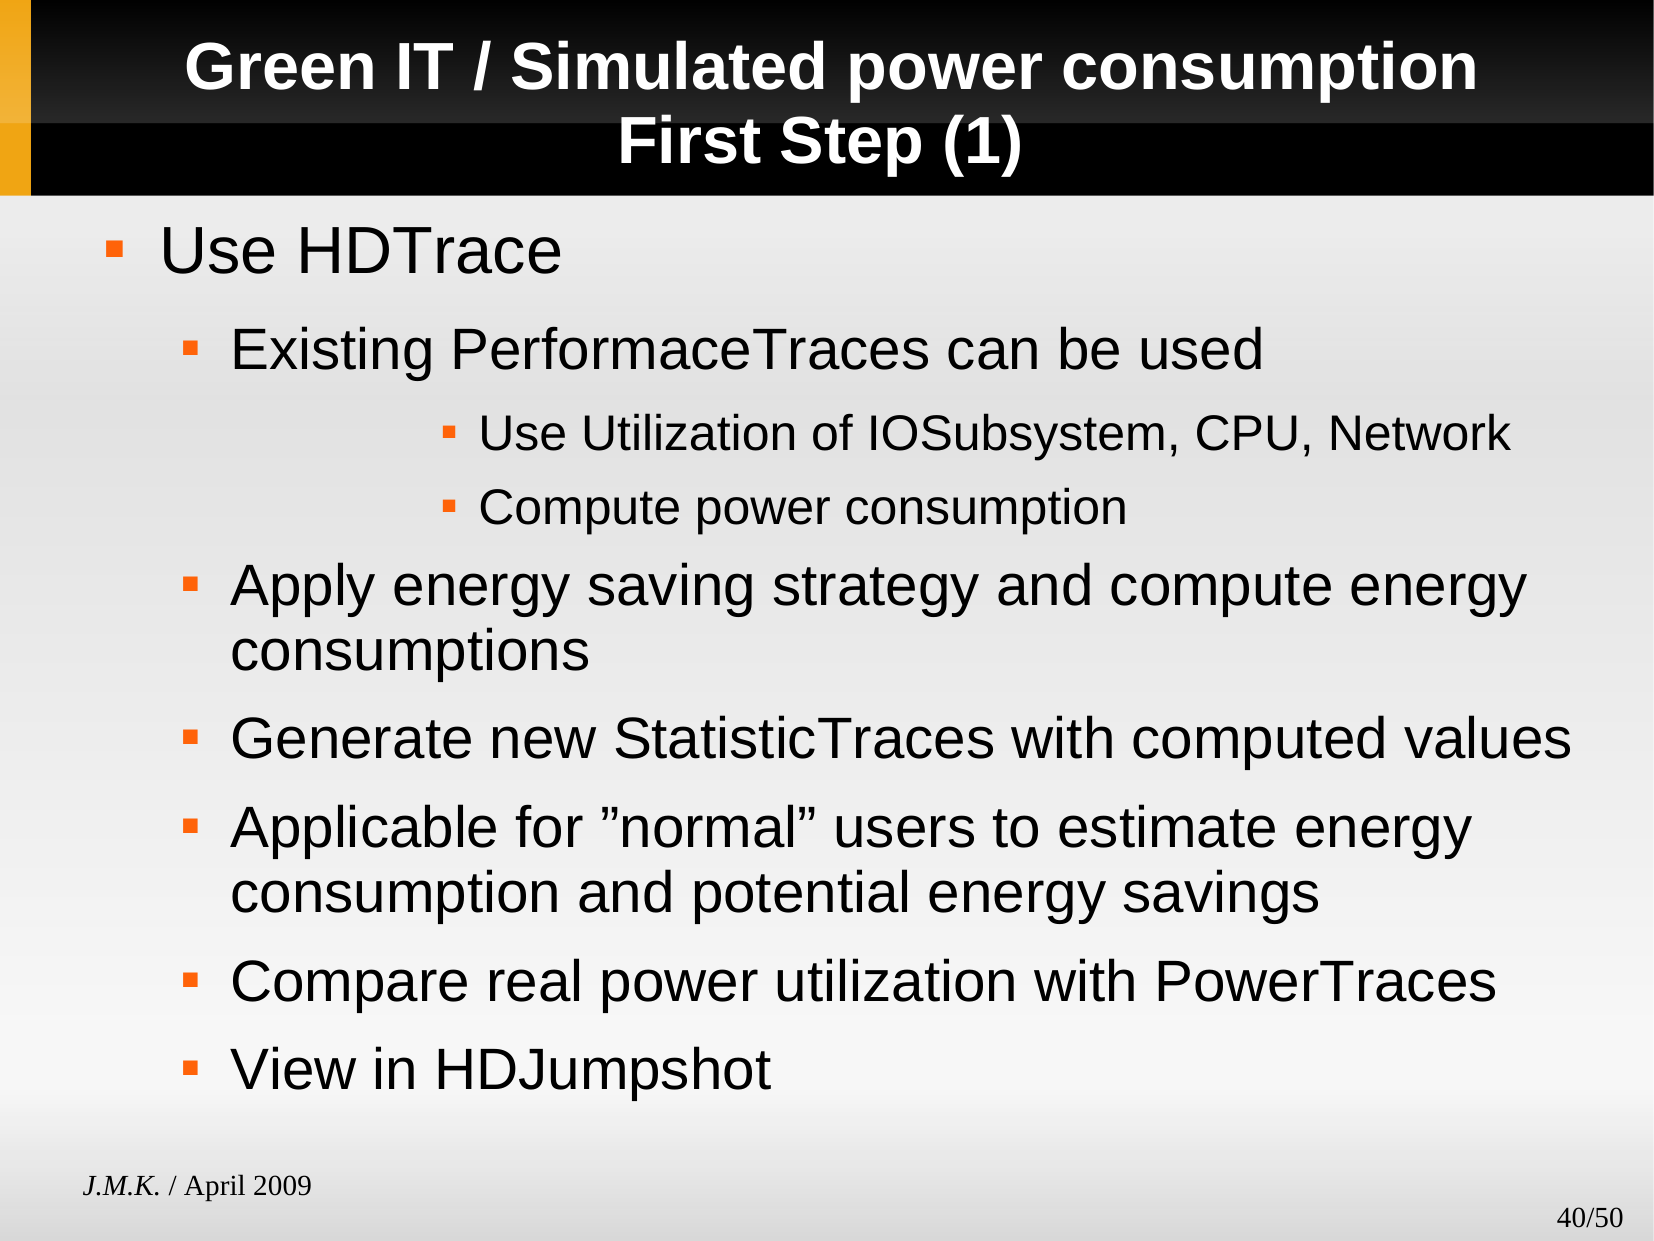

# Green IT / Simulated power consumption First Step (1)
Use HDTrace
Existing PerformaceTraces can be used
Use Utilization of IOSubsystem, CPU, Network
Compute power consumption
Apply energy saving strategy and compute energy consumptions
Generate new StatisticTraces with computed values
Applicable for ”normal” users to estimate energy consumption and potential energy savings
Compare real power utilization with PowerTraces
View in HDJumpshot